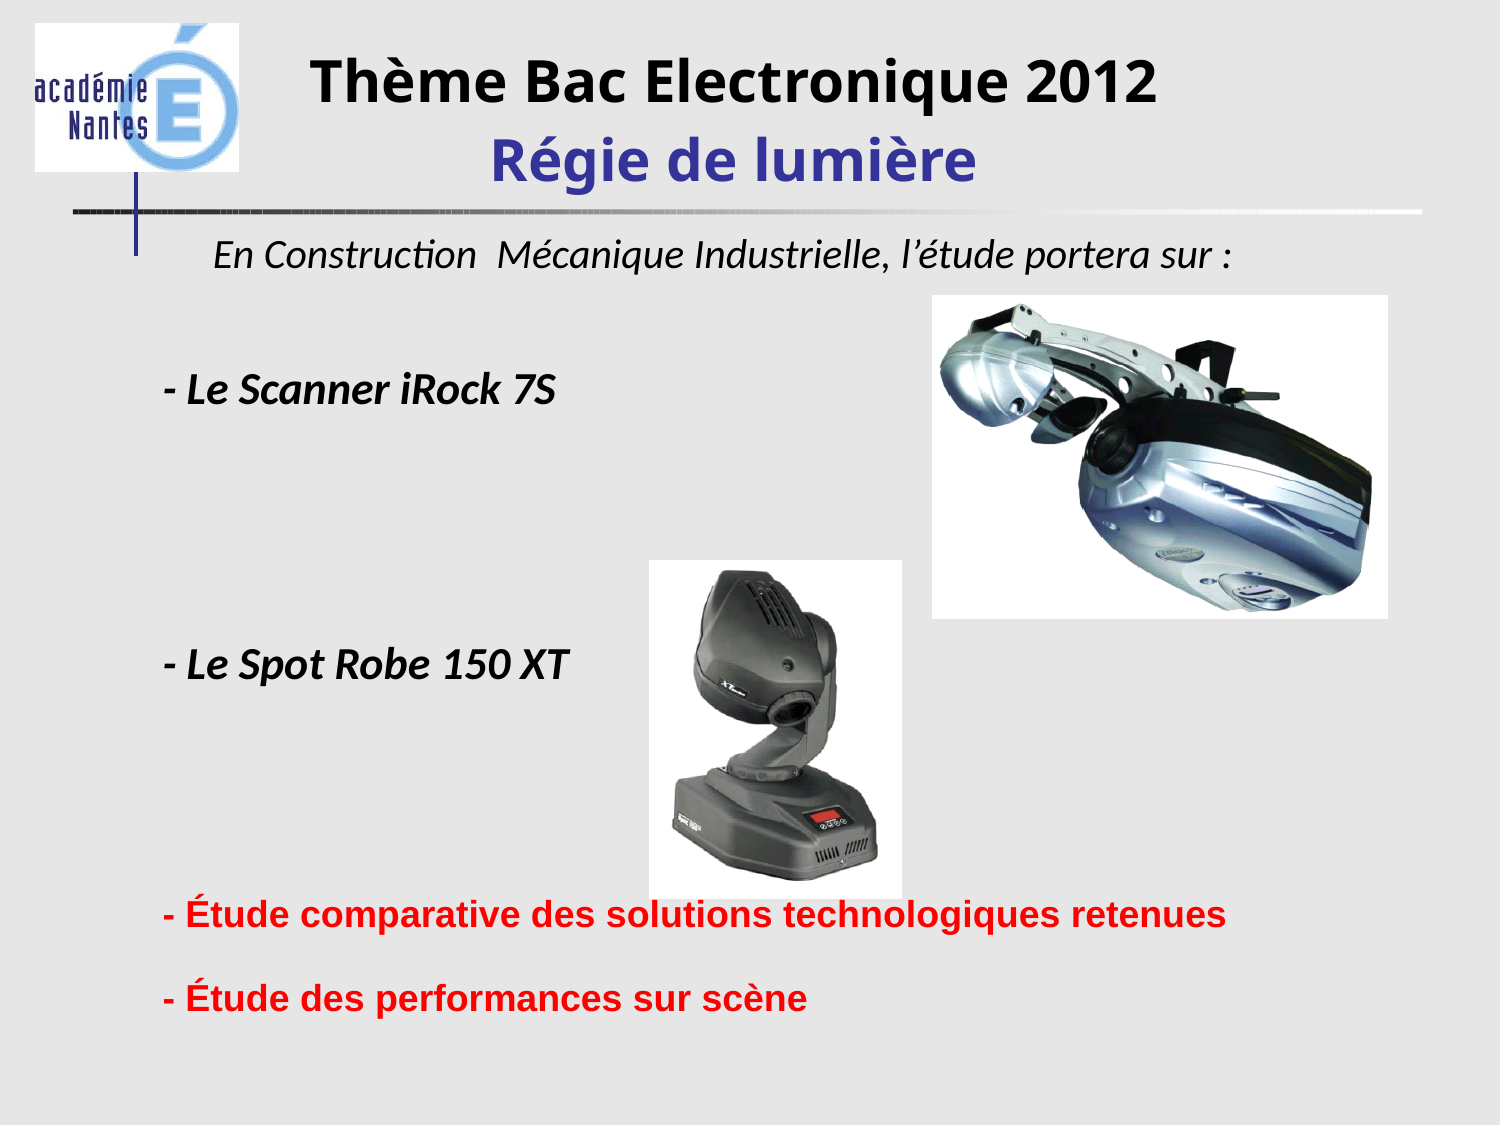

Thème Bac Electronique 2012
Régie de lumière
En Construction Mécanique Industrielle, l’étude portera sur :
- Le Scanner iRock 7S
- Le Spot Robe 150 XT
- Étude comparative des solutions technologiques retenues
- Étude des performances sur scène